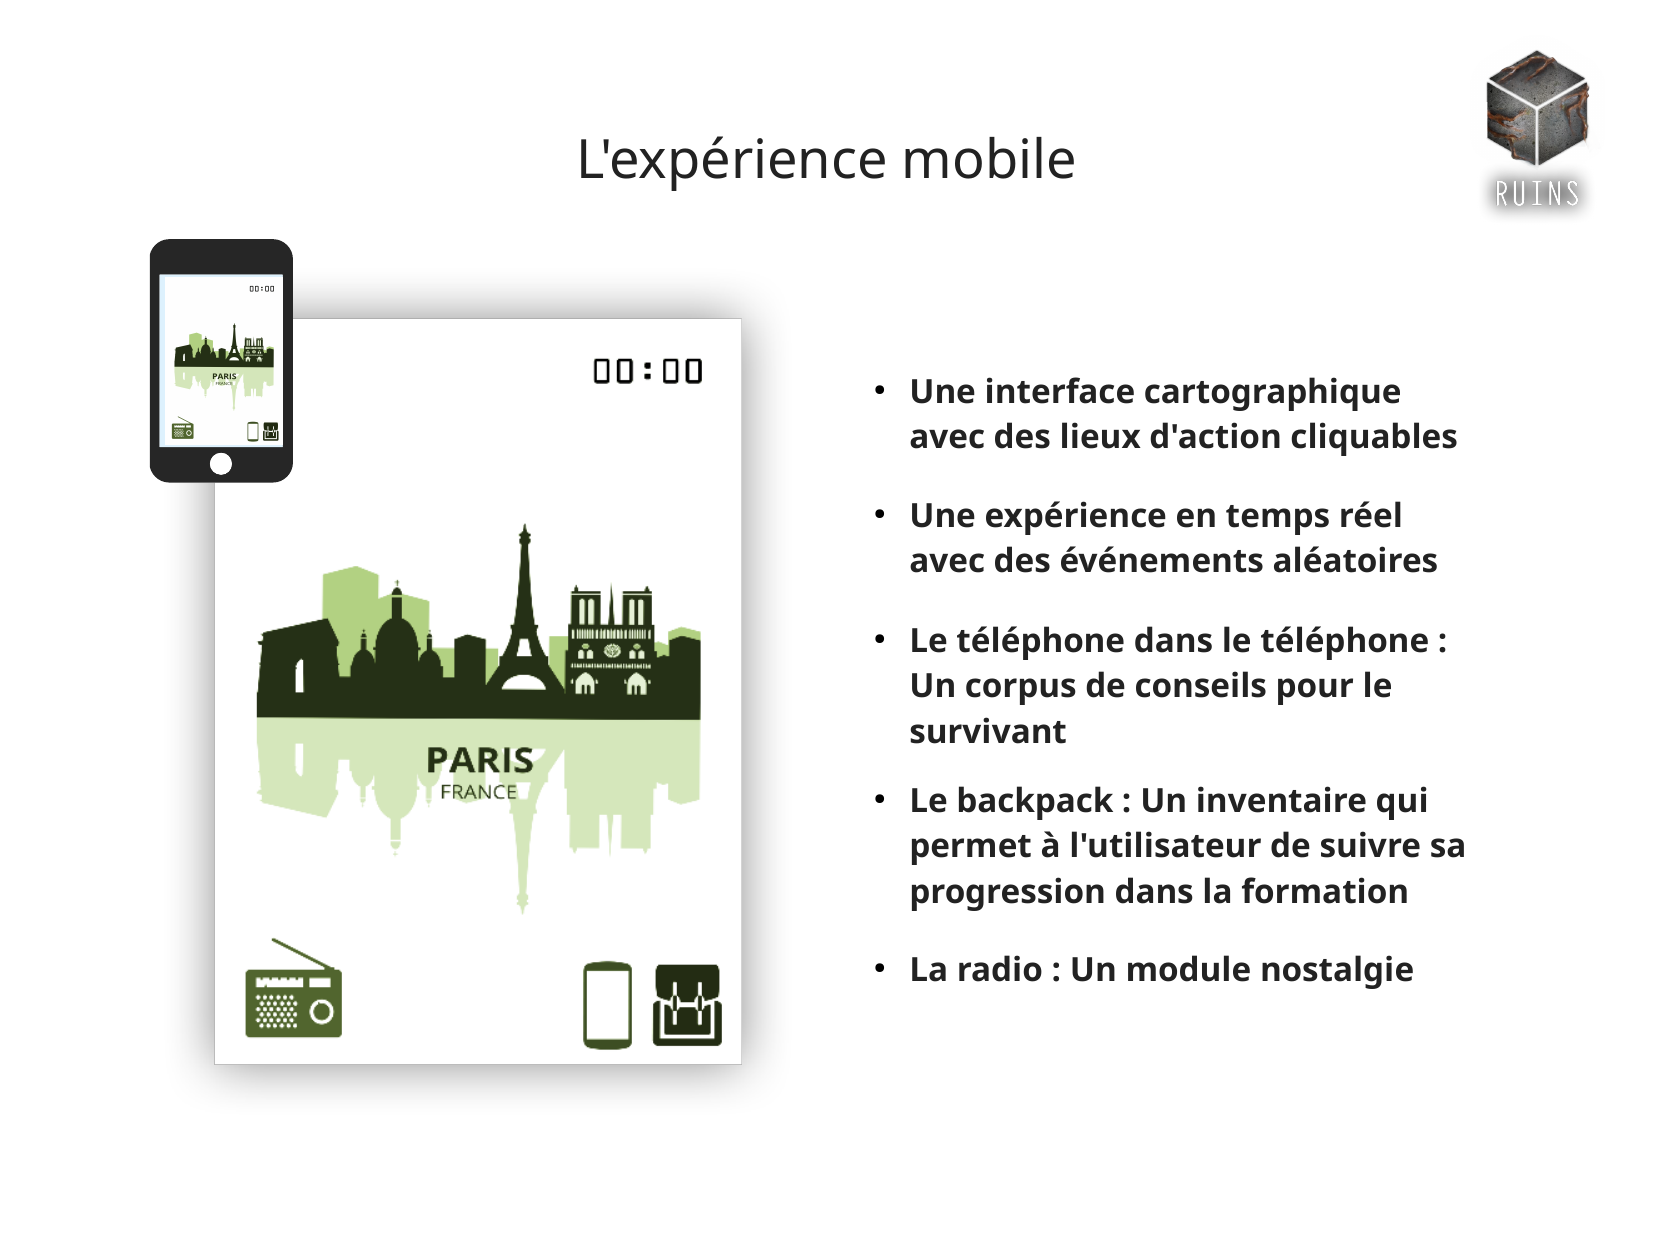

# L'expérience mobile
Une interface cartographique avec des lieux d'action cliquables
Une expérience en temps réel avec des événements aléatoires
Le téléphone dans le téléphone :
Un corpus de conseils pour le survivant
Le backpack : Un inventaire qui permet à l'utilisateur de suivre sa progression dans la formation
La radio : Un module nostalgie